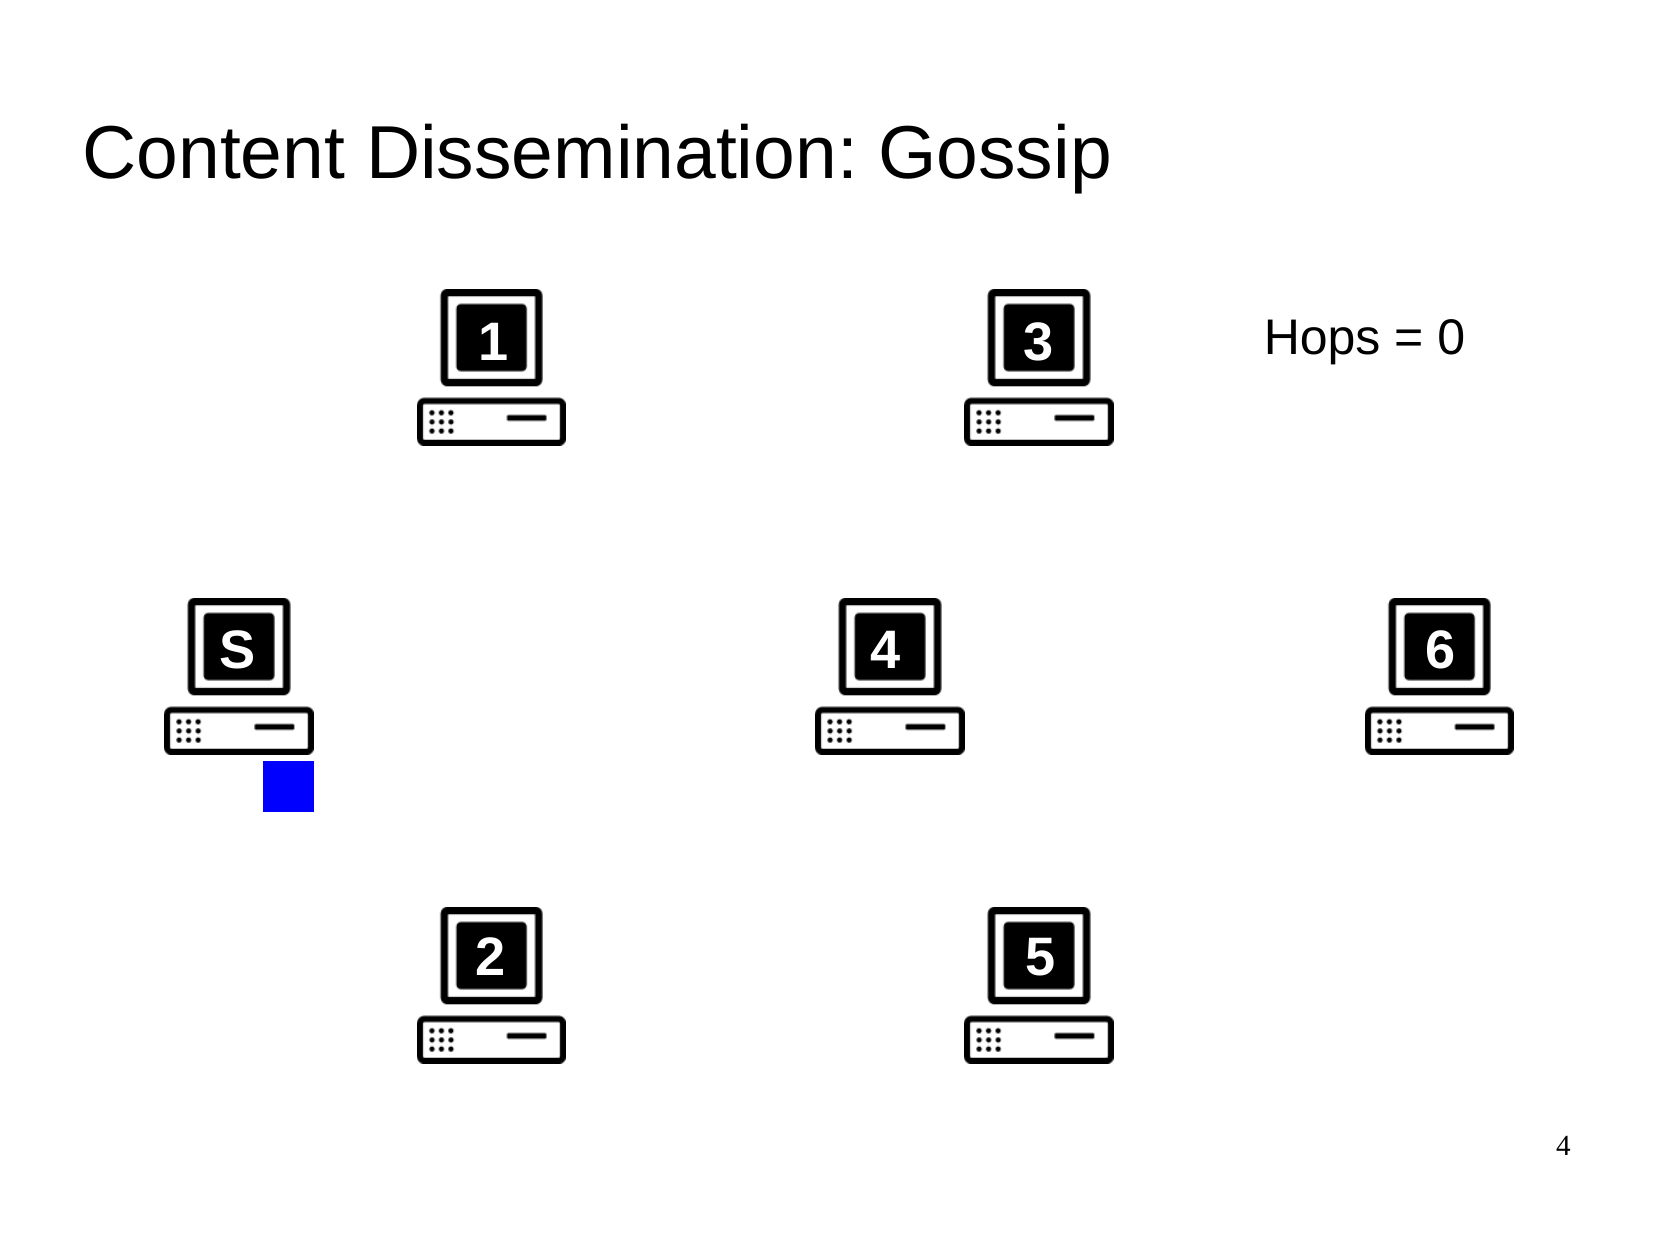

# Content Dissemination: Gossip
Hops = 0
1
3
S
4
6
2
5
4